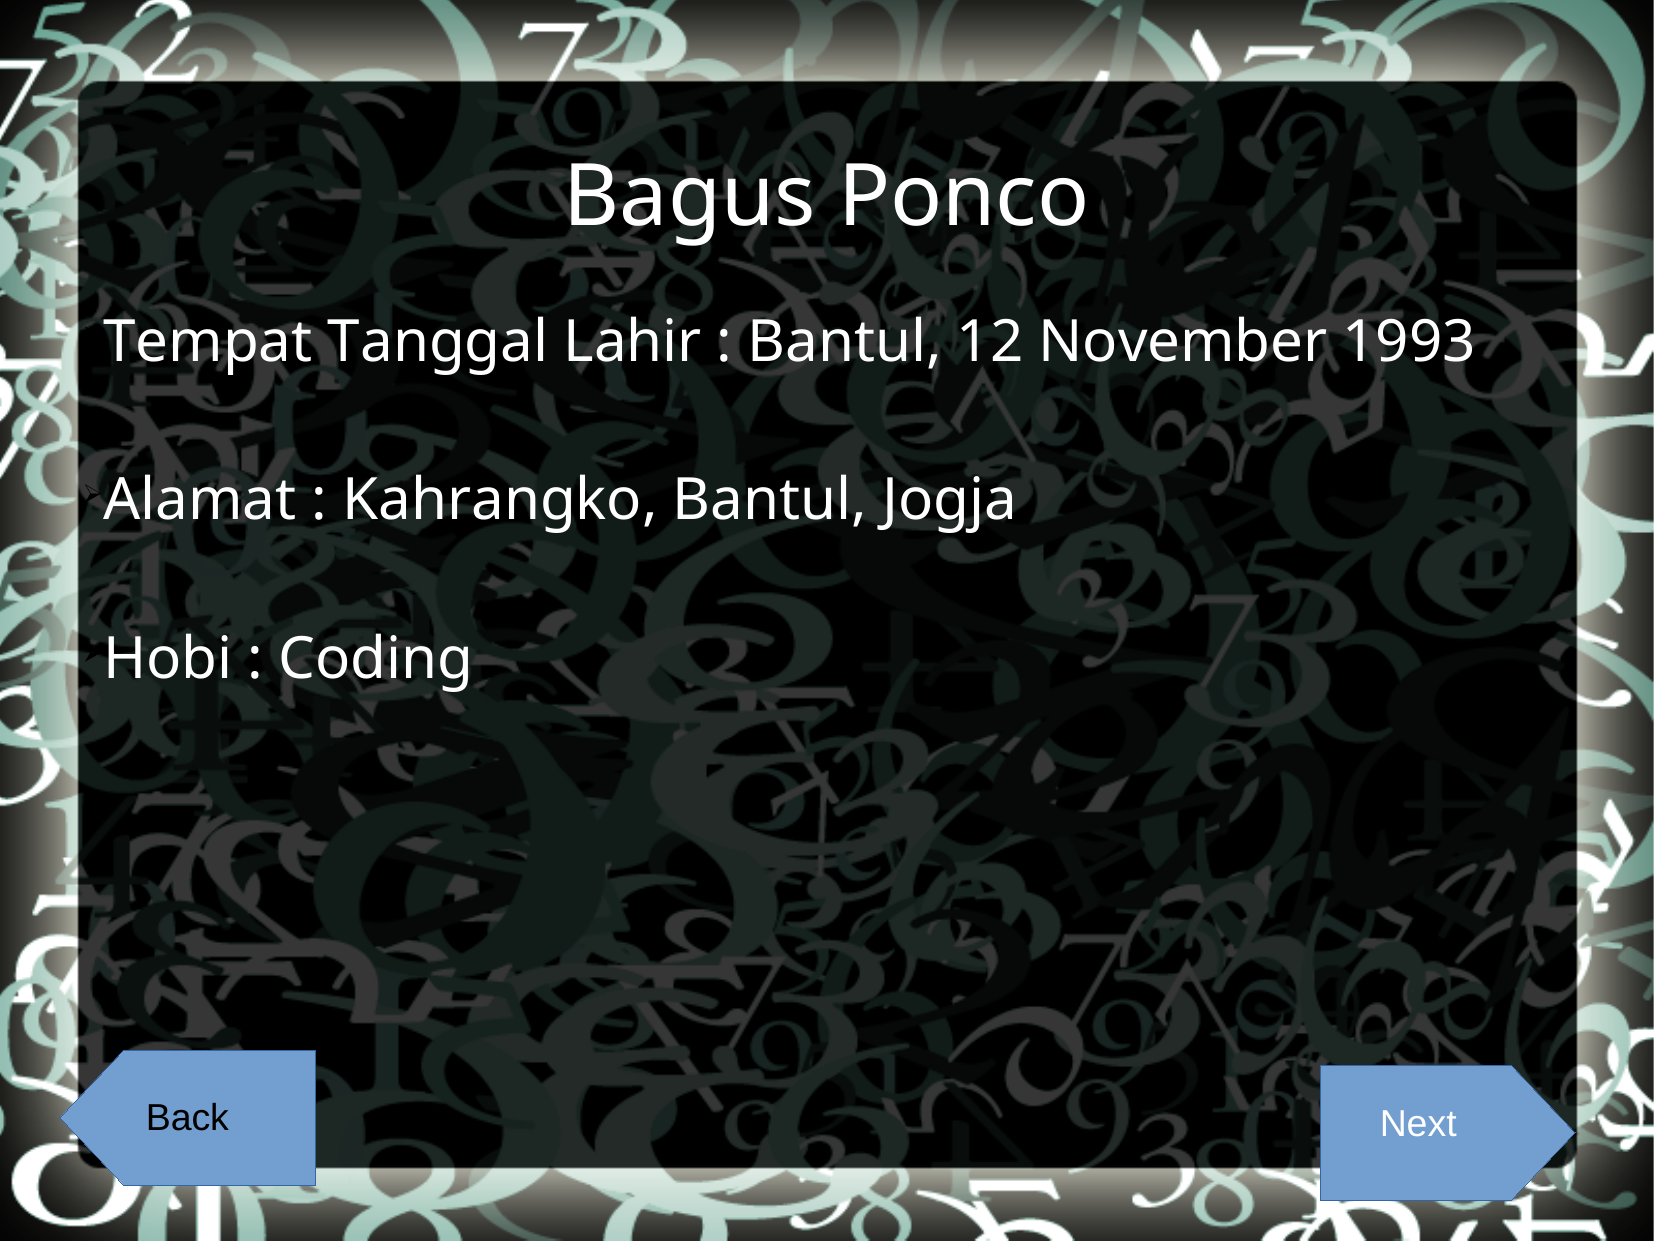

# Bagus Ponco
Tempat Tanggal Lahir : Bantul, 12 November 1993
Alamat : Kahrangko, Bantul, Jogja
Hobi : Coding
Back
Next